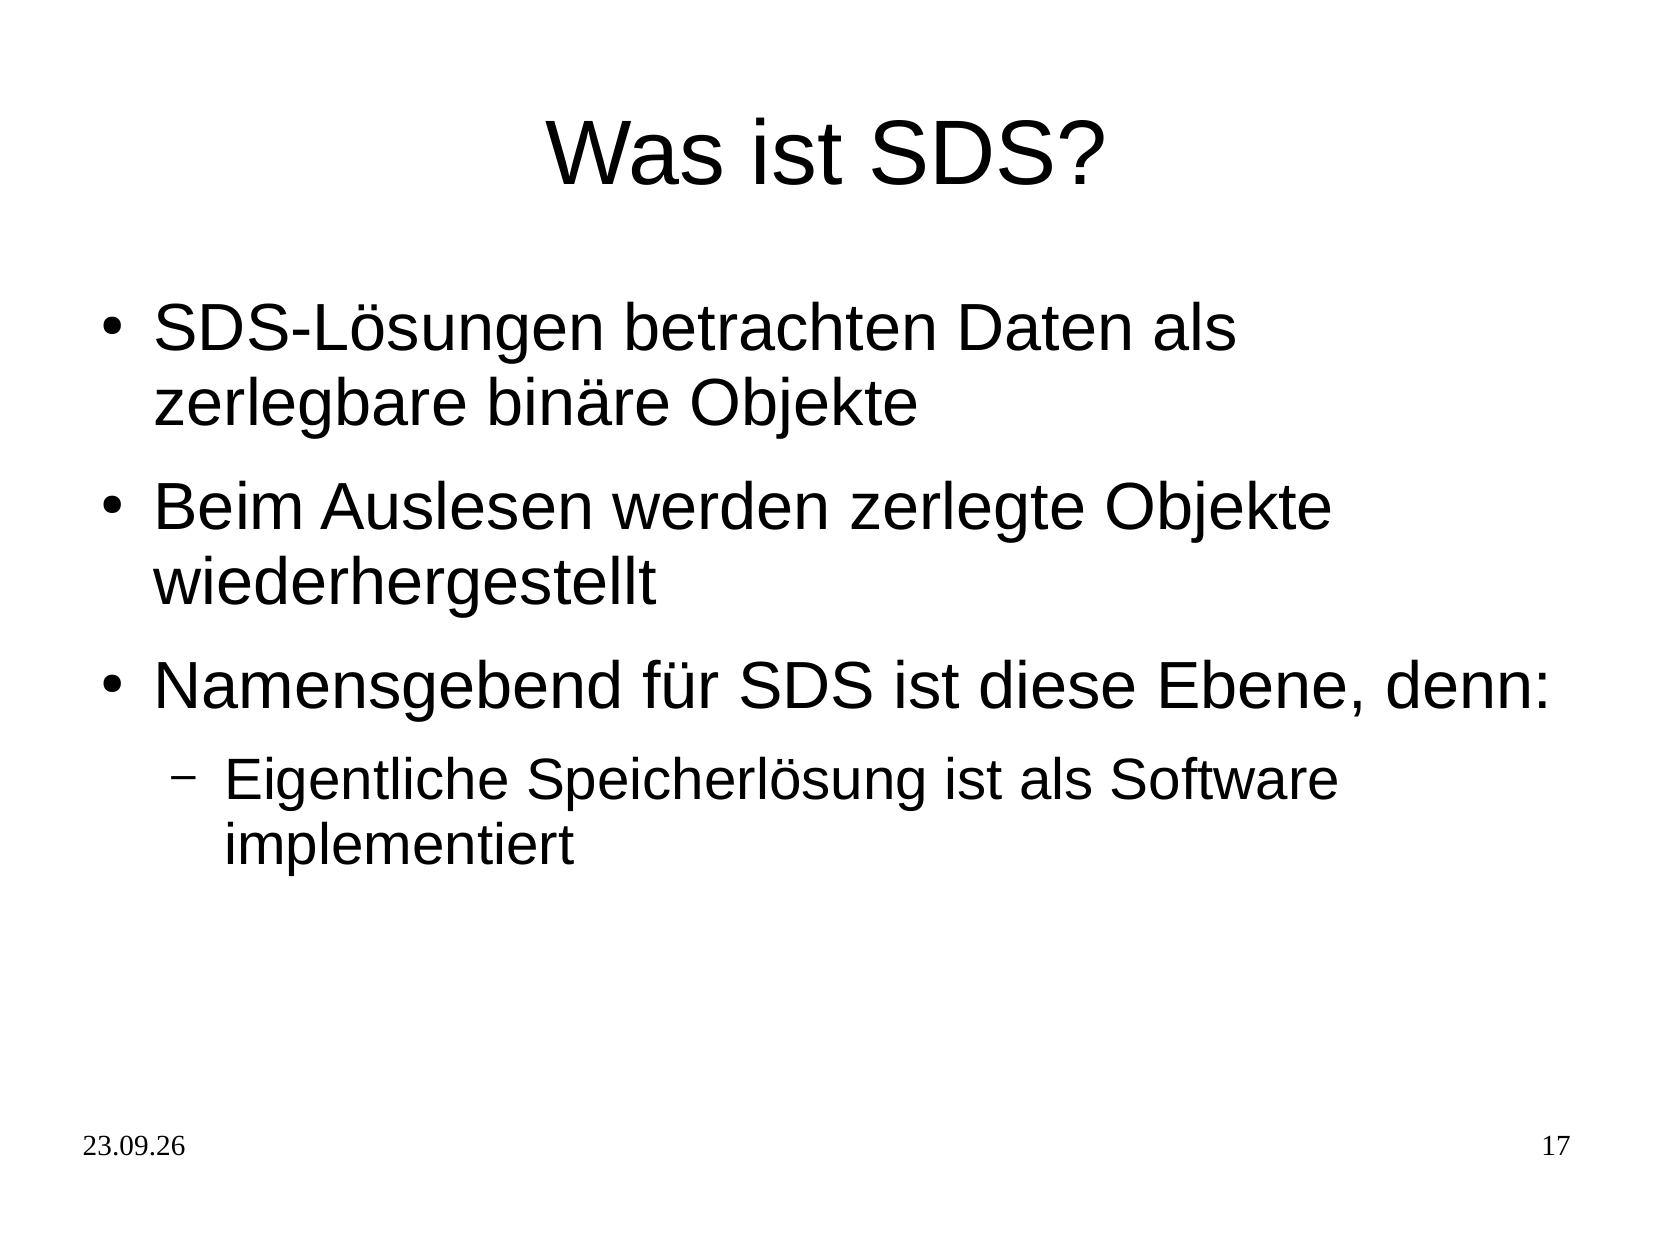

# Was ist SDS?
SDS-Lösungen betrachten Daten als zerlegbare binäre Objekte
Beim Auslesen werden zerlegte Objekte wiederhergestellt
Namensgebend für SDS ist diese Ebene, denn:
Eigentliche Speicherlösung ist als Software implementiert
17